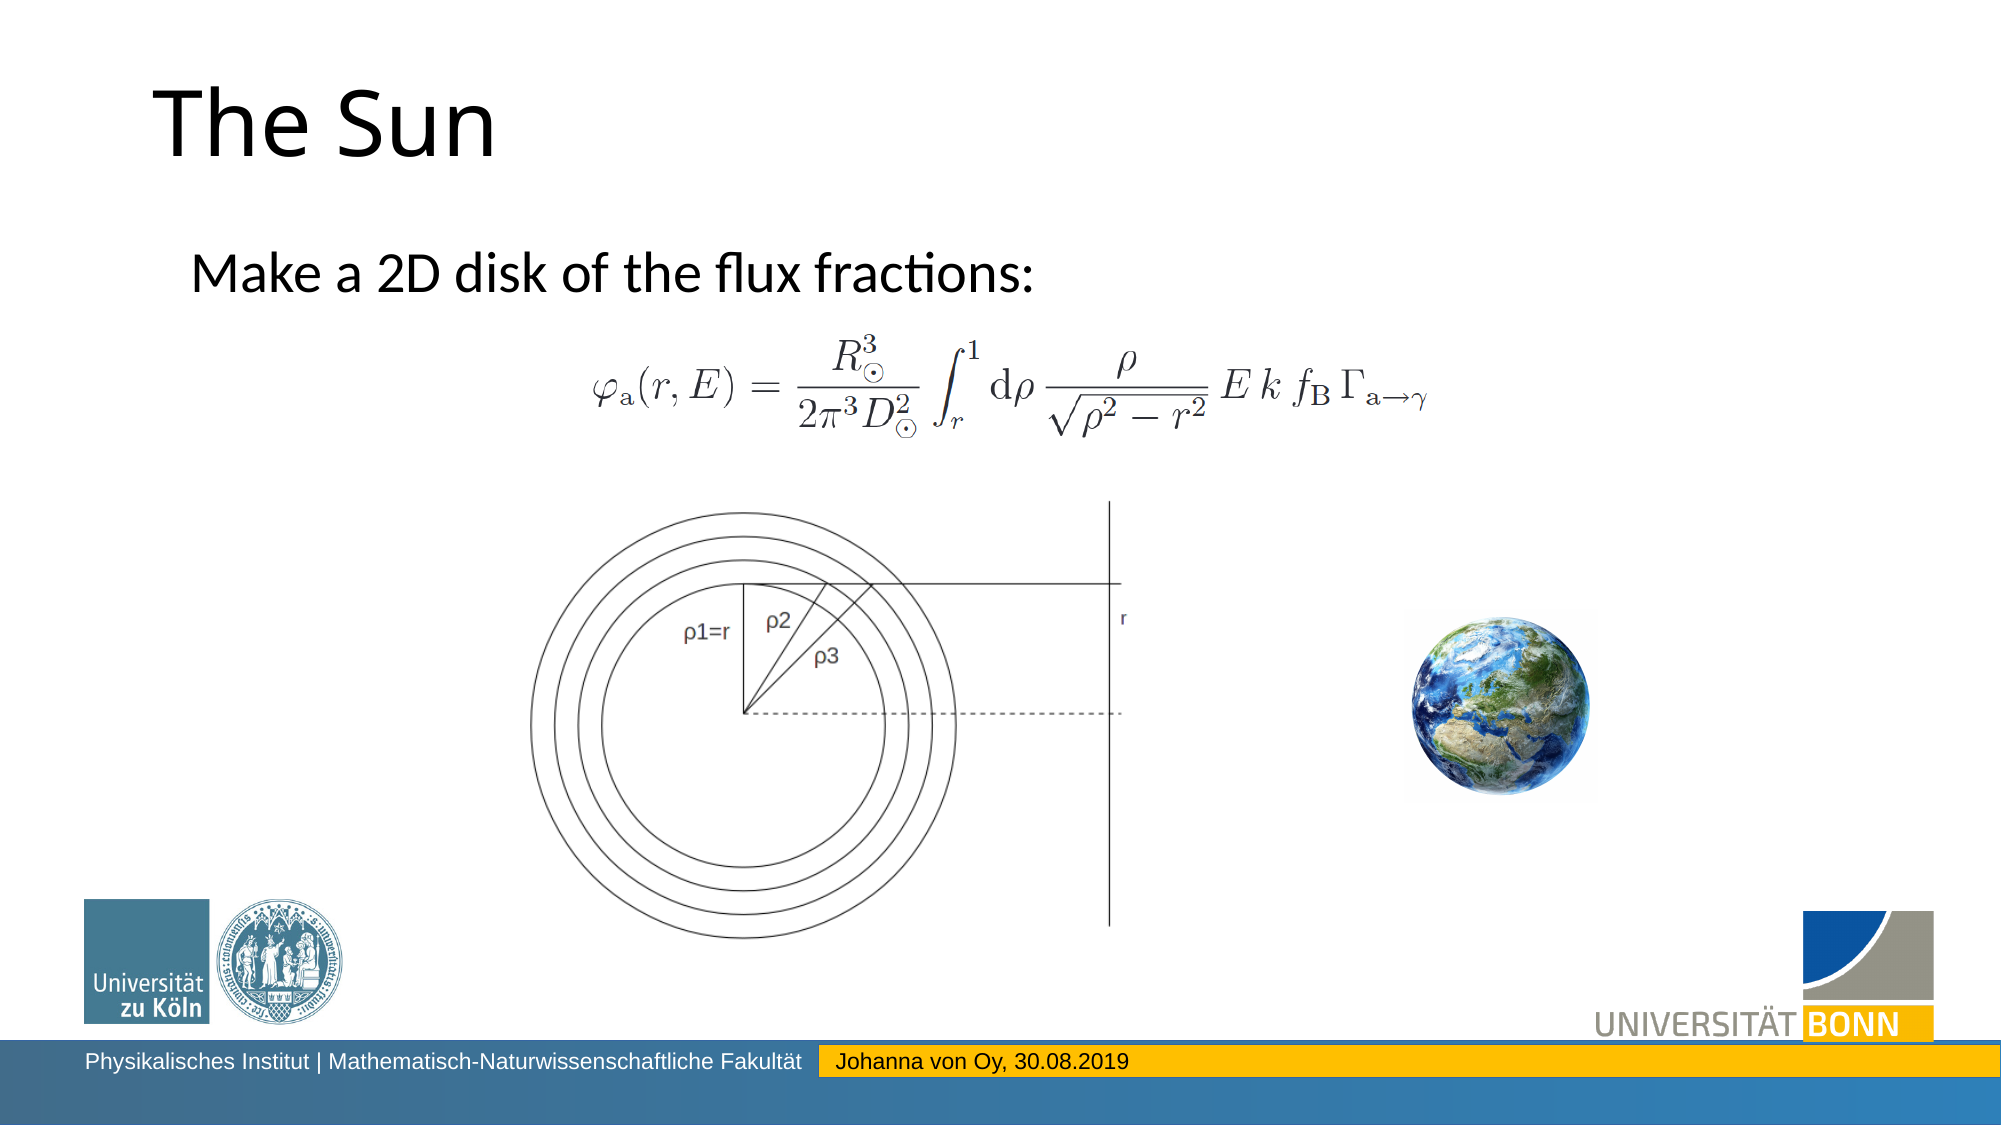

# The Sun
Make a 2D disk of the flux fractions:
Physikalisches Institut | Mathematisch-Naturwissenschaftliche Fakultät
 Johanna von Oy, 30.08.2019